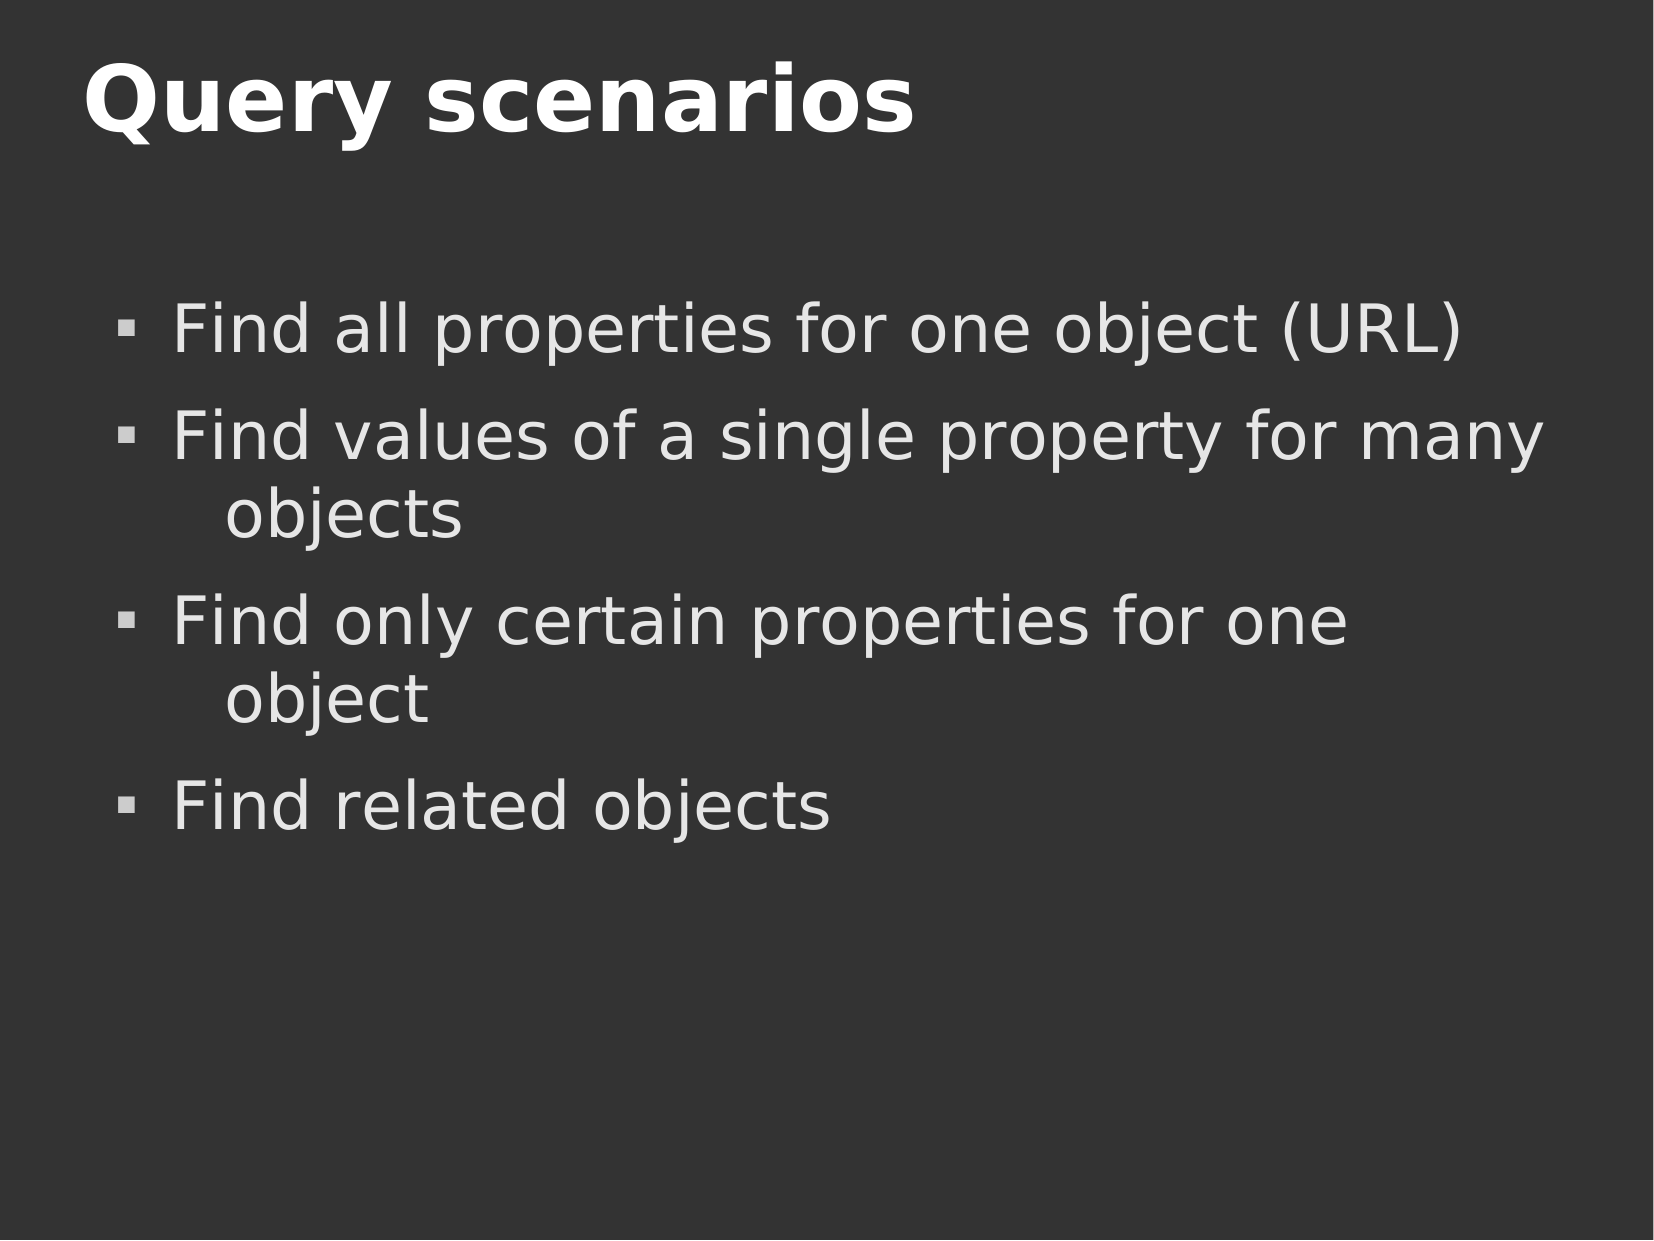

# Query scenarios
Find all properties for one object (URL)
Find values of a single property for many objects
Find only certain properties for one object
Find related objects